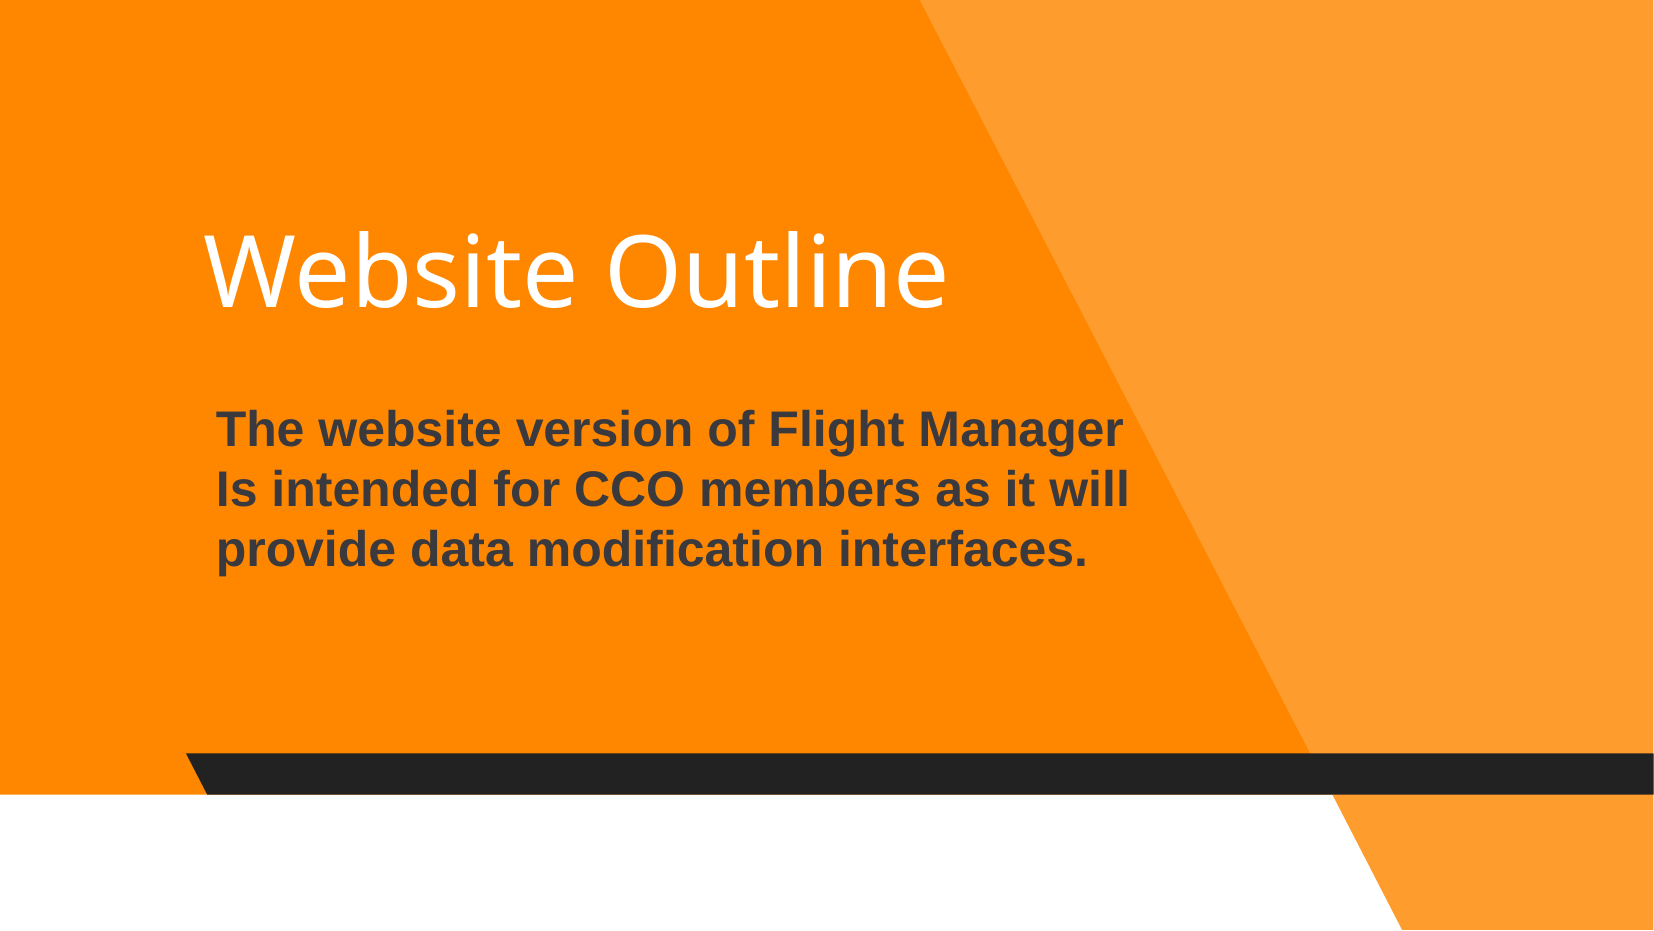

# Website Outline
The website version of Flight Manager
Is intended for CCO members as it will provide data modification interfaces.